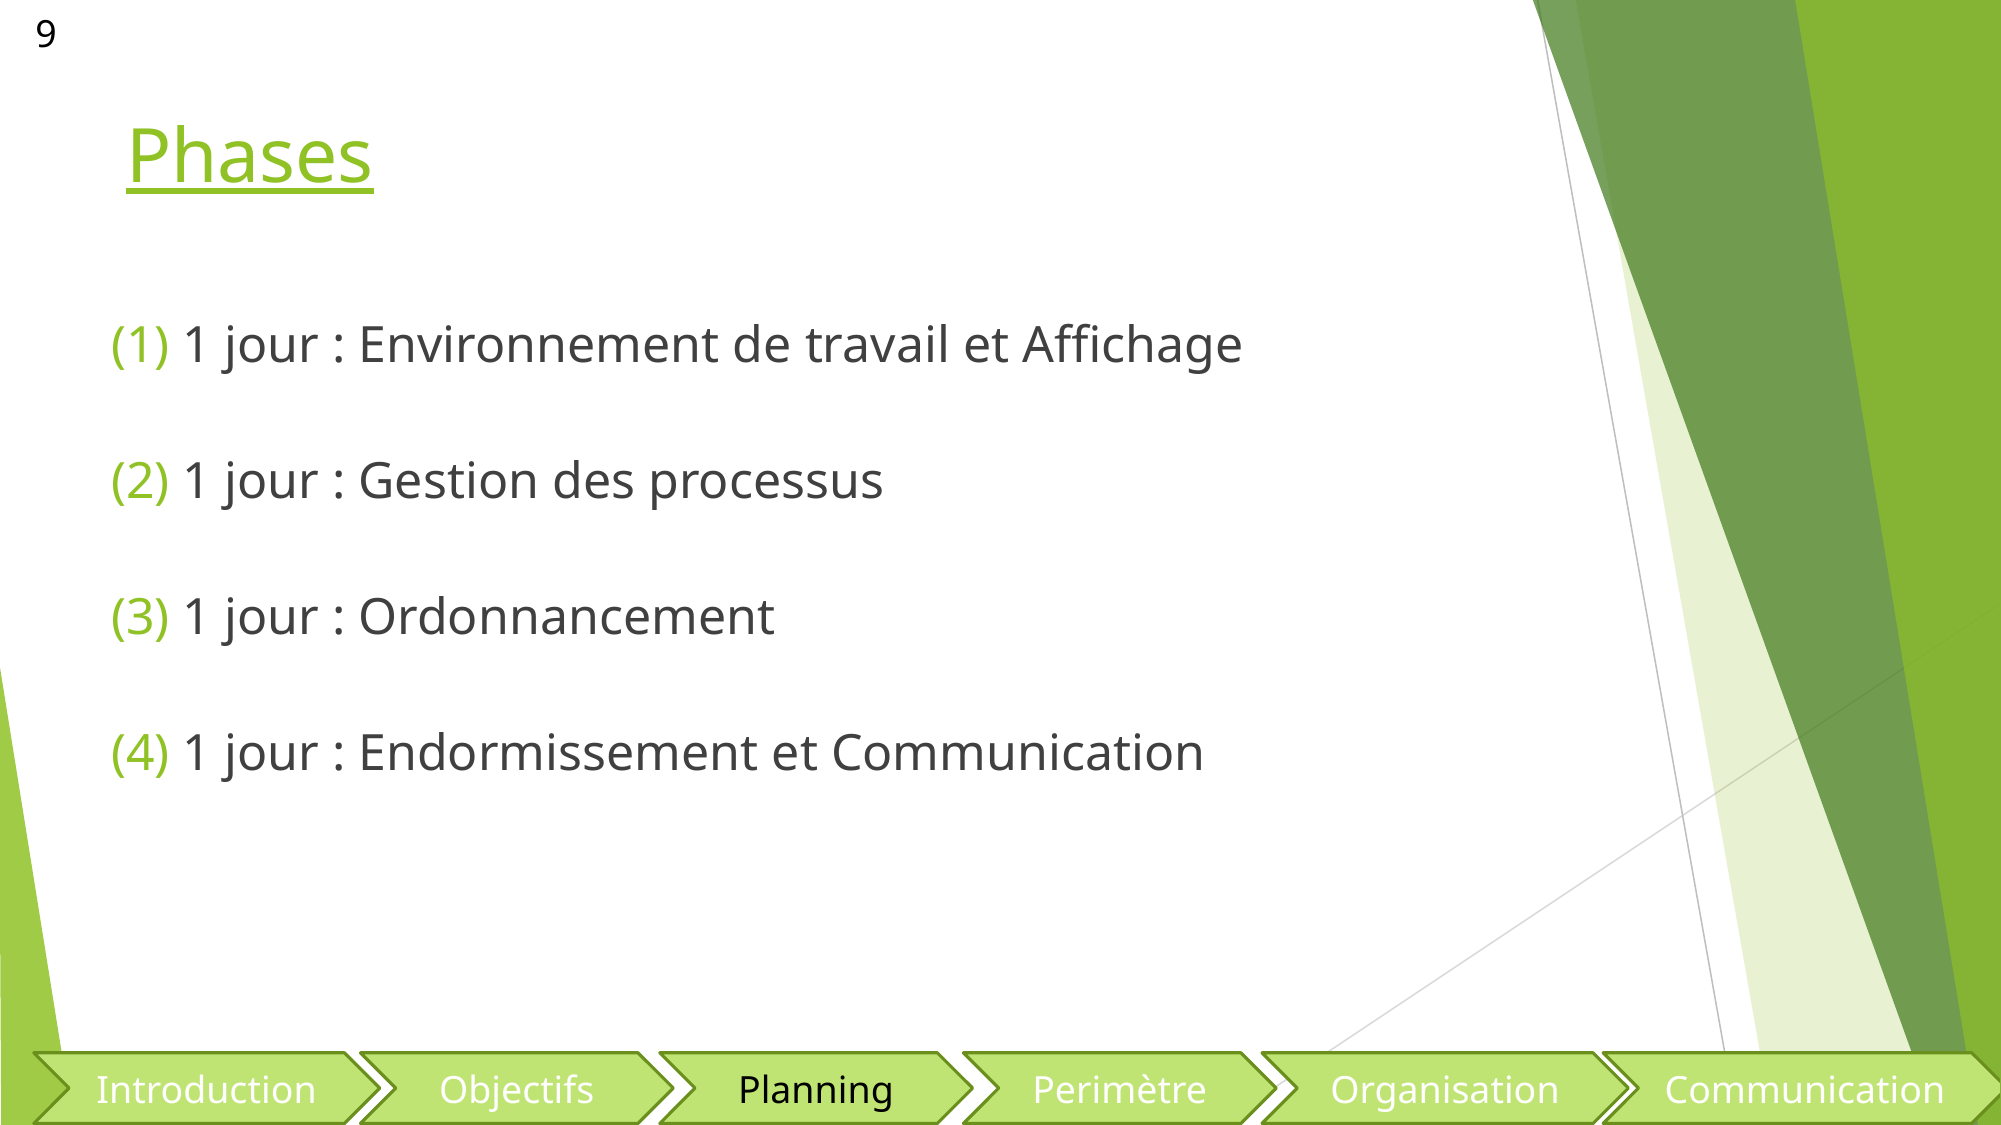

# Phases
 1 jour : Environnement de travail et Affichage
 1 jour : Gestion des processus
 1 jour : Ordonnancement
 1 jour : Endormissement et Communication
Introduction
Objectifs
Planning
Perimètre
Organisation
Communication